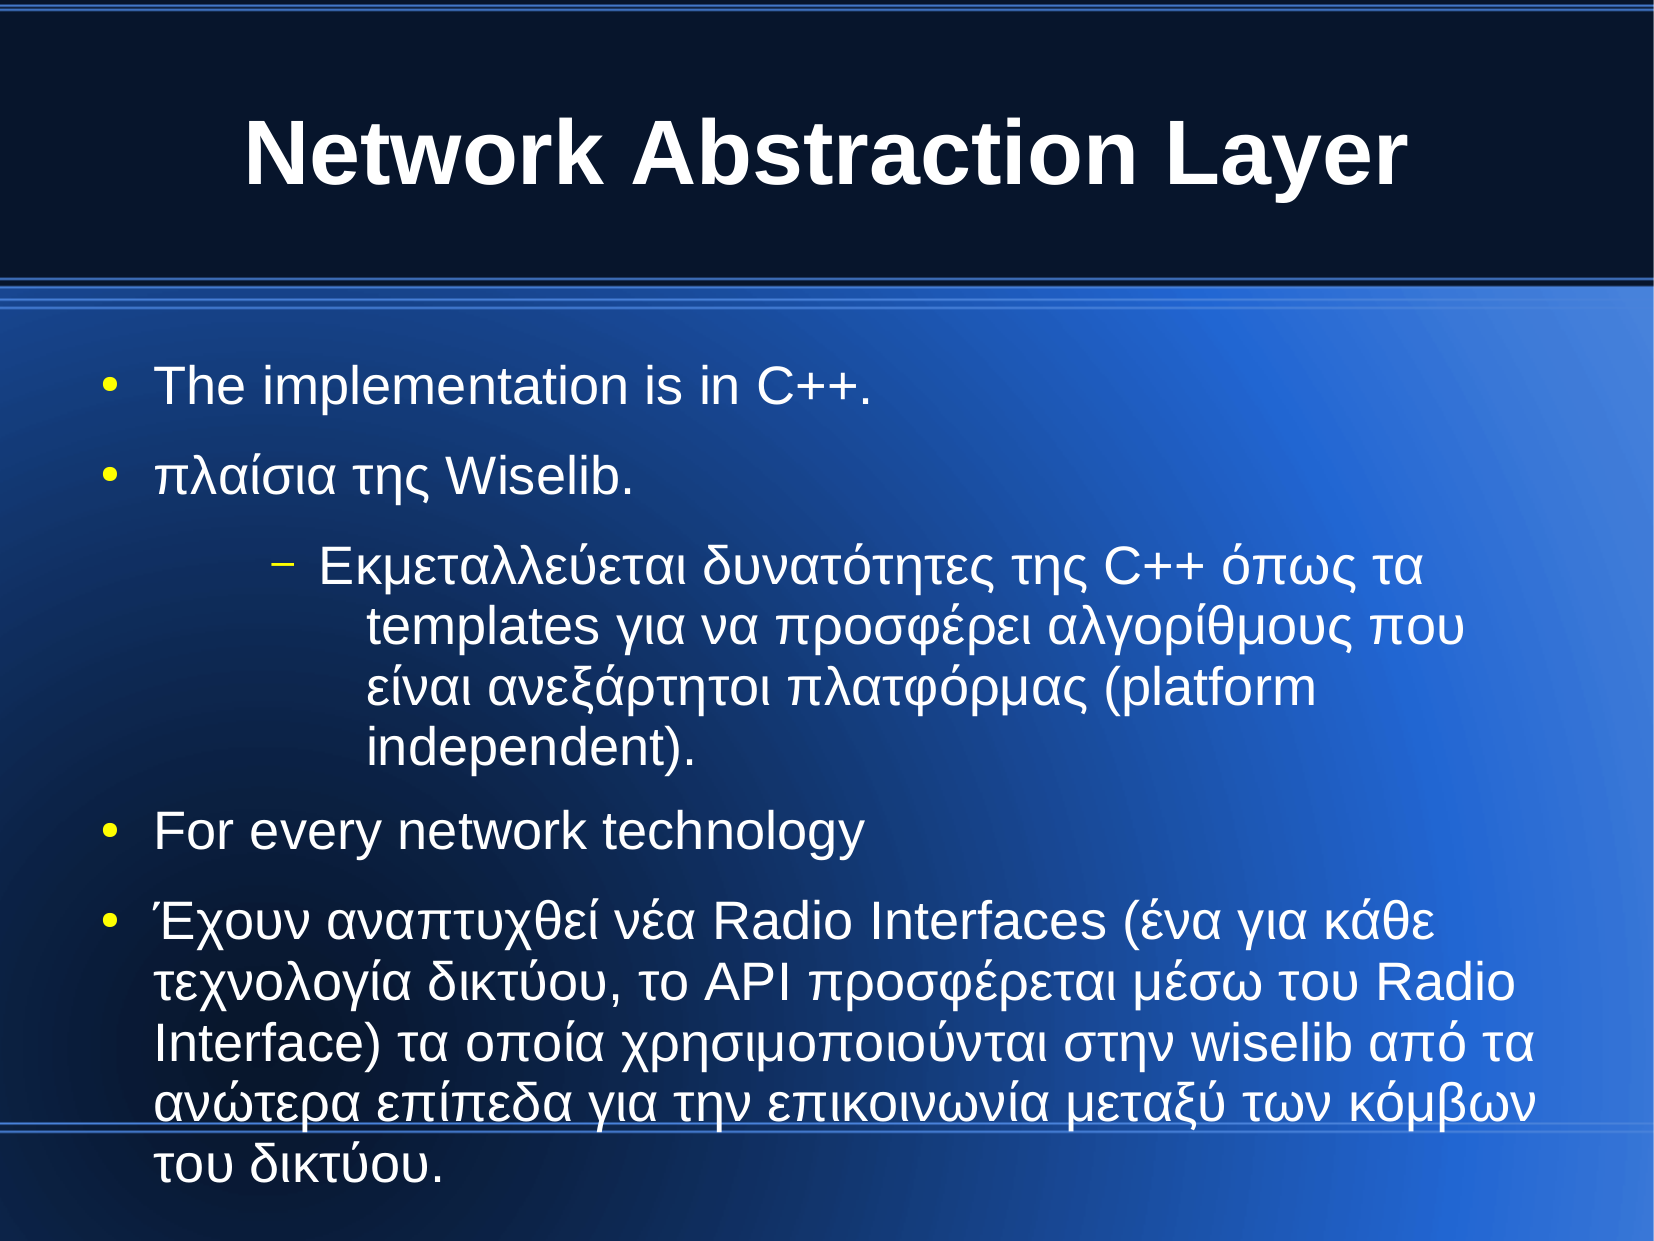

# Network Abstraction Layer
The implementation is in C++.
πλαίσια της Wiselib.
Εκμεταλλεύεται δυνατότητες της C++ όπως τα templates για να προσφέρει αλγορίθμους που είναι ανεξάρτητοι πλατφόρμας (platform independent).
For every network technology
Έχουν αναπτυχθεί νέα Radio Interfaces (ένα για κάθε τεχνολογία δικτύου, το API προσφέρεται μέσω του Radio Interface) τα οποία χρησιμοποιούνται στην wiselib από τα ανώτερα επίπεδα για την επικοινωνία μεταξύ των κόμβων του δικτύου.